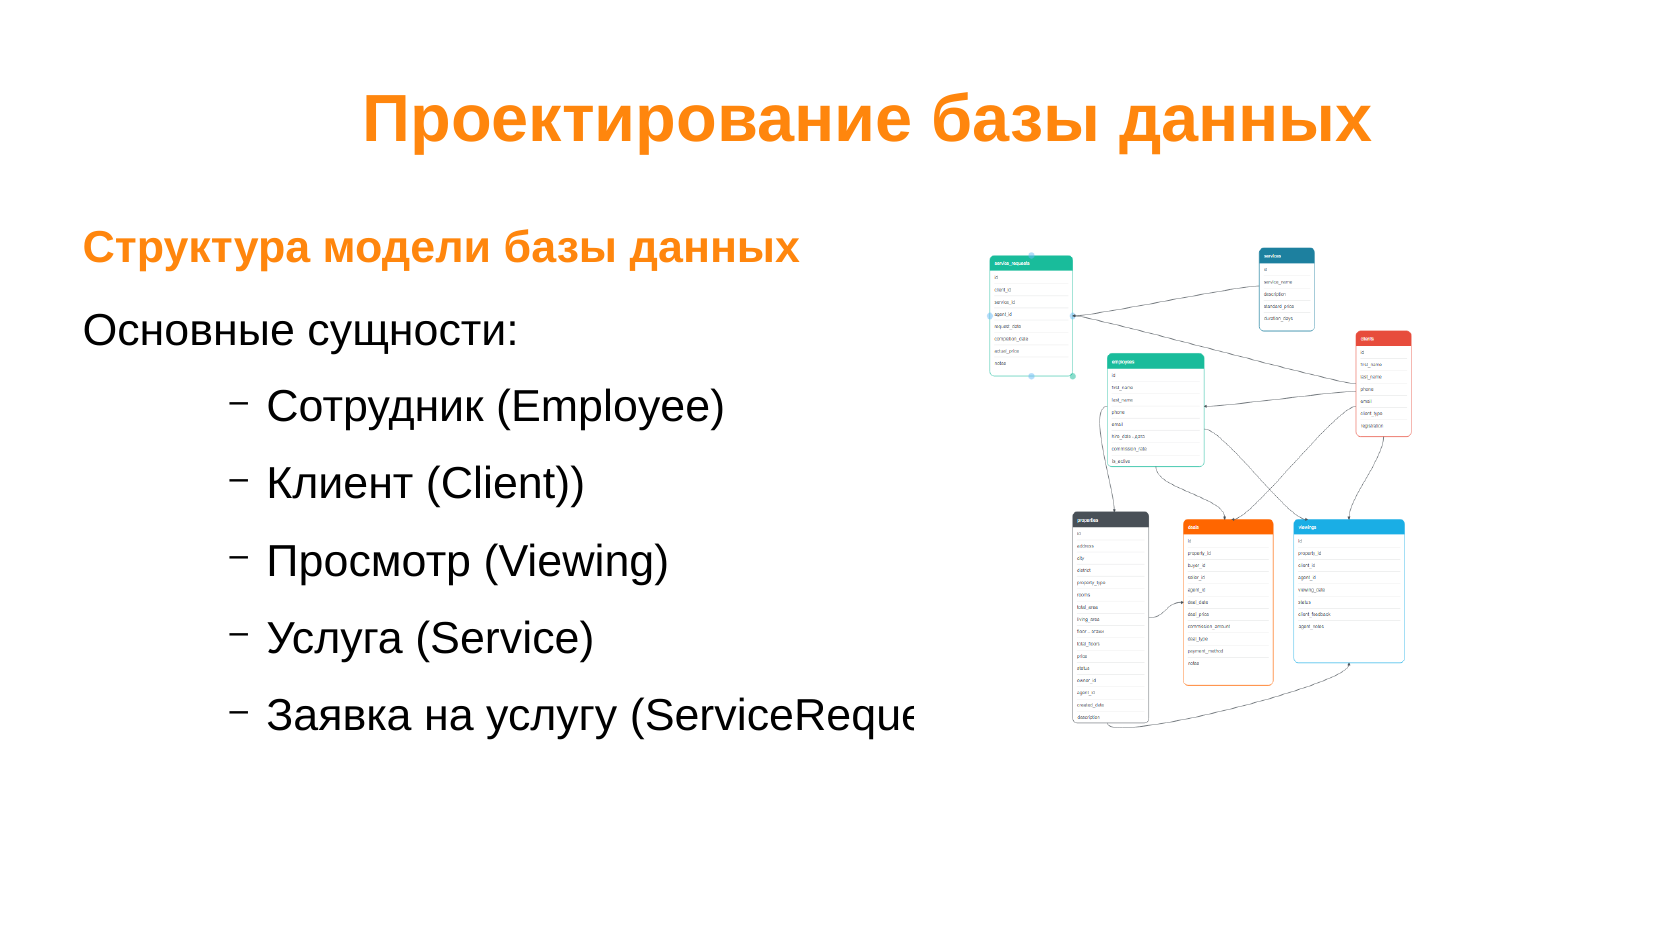

# Проектирование базы данных
Структура модели базы данных
Основные сущности:
Сотрудник (Employee)
Клиент (Client))
Просмотр (Viewing)
Услуга (Service)
Заявка на услугу (ServiceRequest)